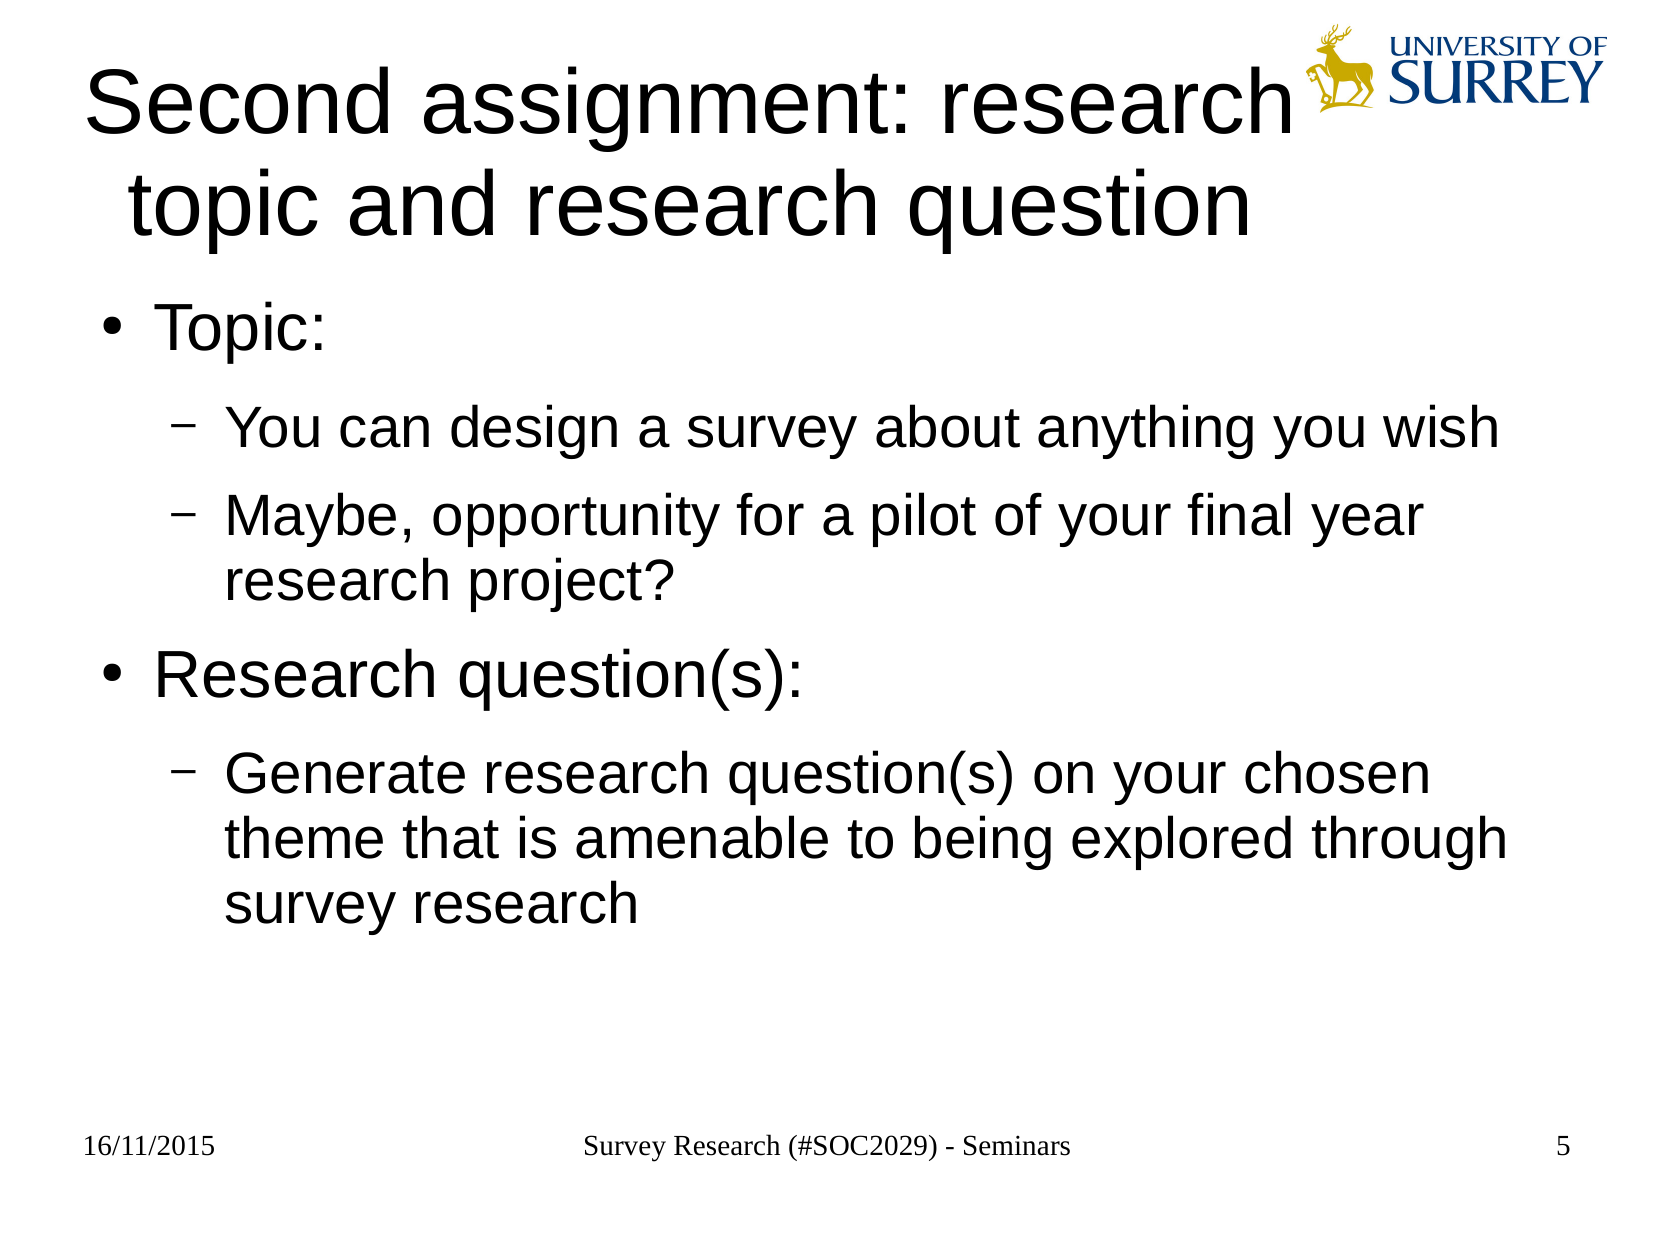

# Second assignment: research topic and research question
Topic:
You can design a survey about anything you wish
Maybe, opportunity for a pilot of your final year research project?
Research question(s):
Generate research question(s) on your chosen theme that is amenable to being explored through survey research
05/10/2015
5